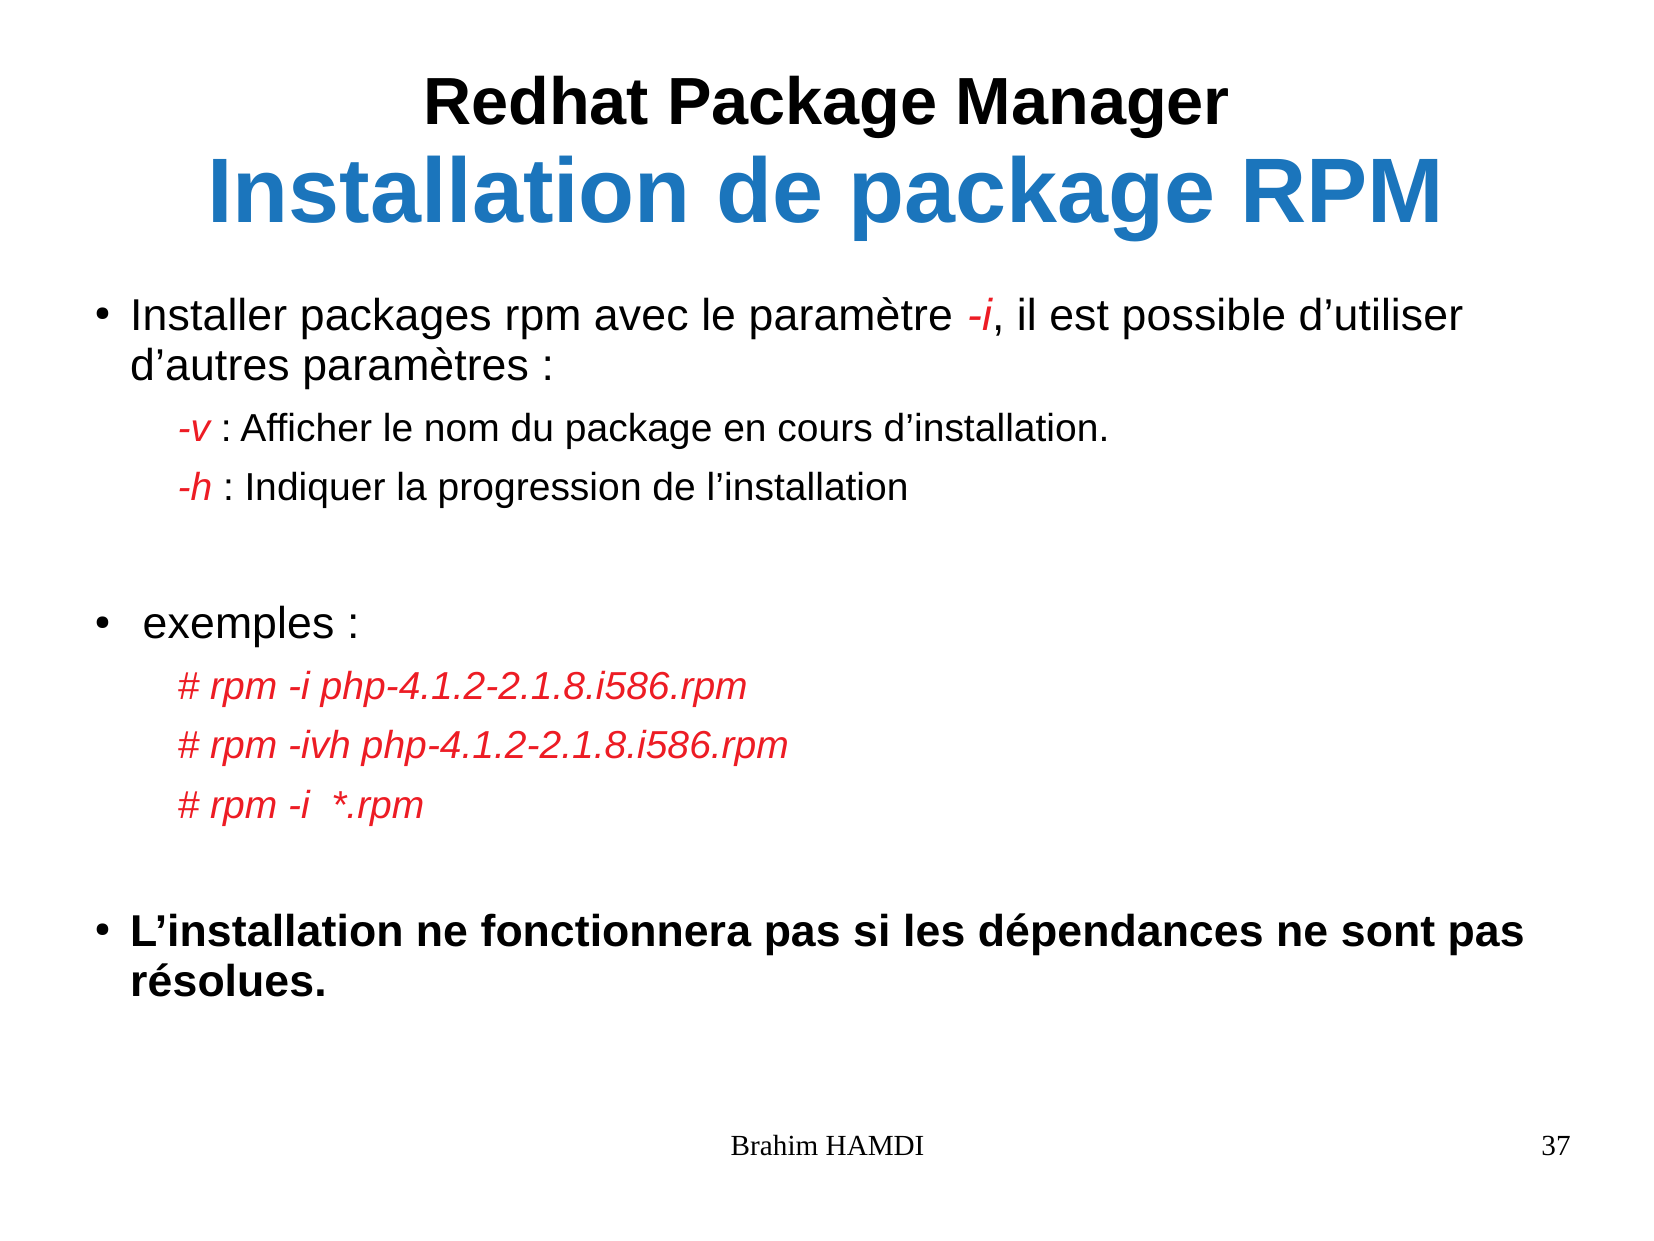

# Redhat Package Manager Installation de package RPM
Installer packages rpm avec le paramètre -i, il est possible d’utiliser d’autres paramètres :
-v : Afficher le nom du package en cours d’installation.
-h : Indiquer la progression de l’installation
 exemples :
# rpm -i php-4.1.2-2.1.8.i586.rpm
# rpm -ivh php-4.1.2-2.1.8.i586.rpm
# rpm -i *.rpm
L’installation ne fonctionnera pas si les dépendances ne sont pas résolues.
Brahim HAMDI
37